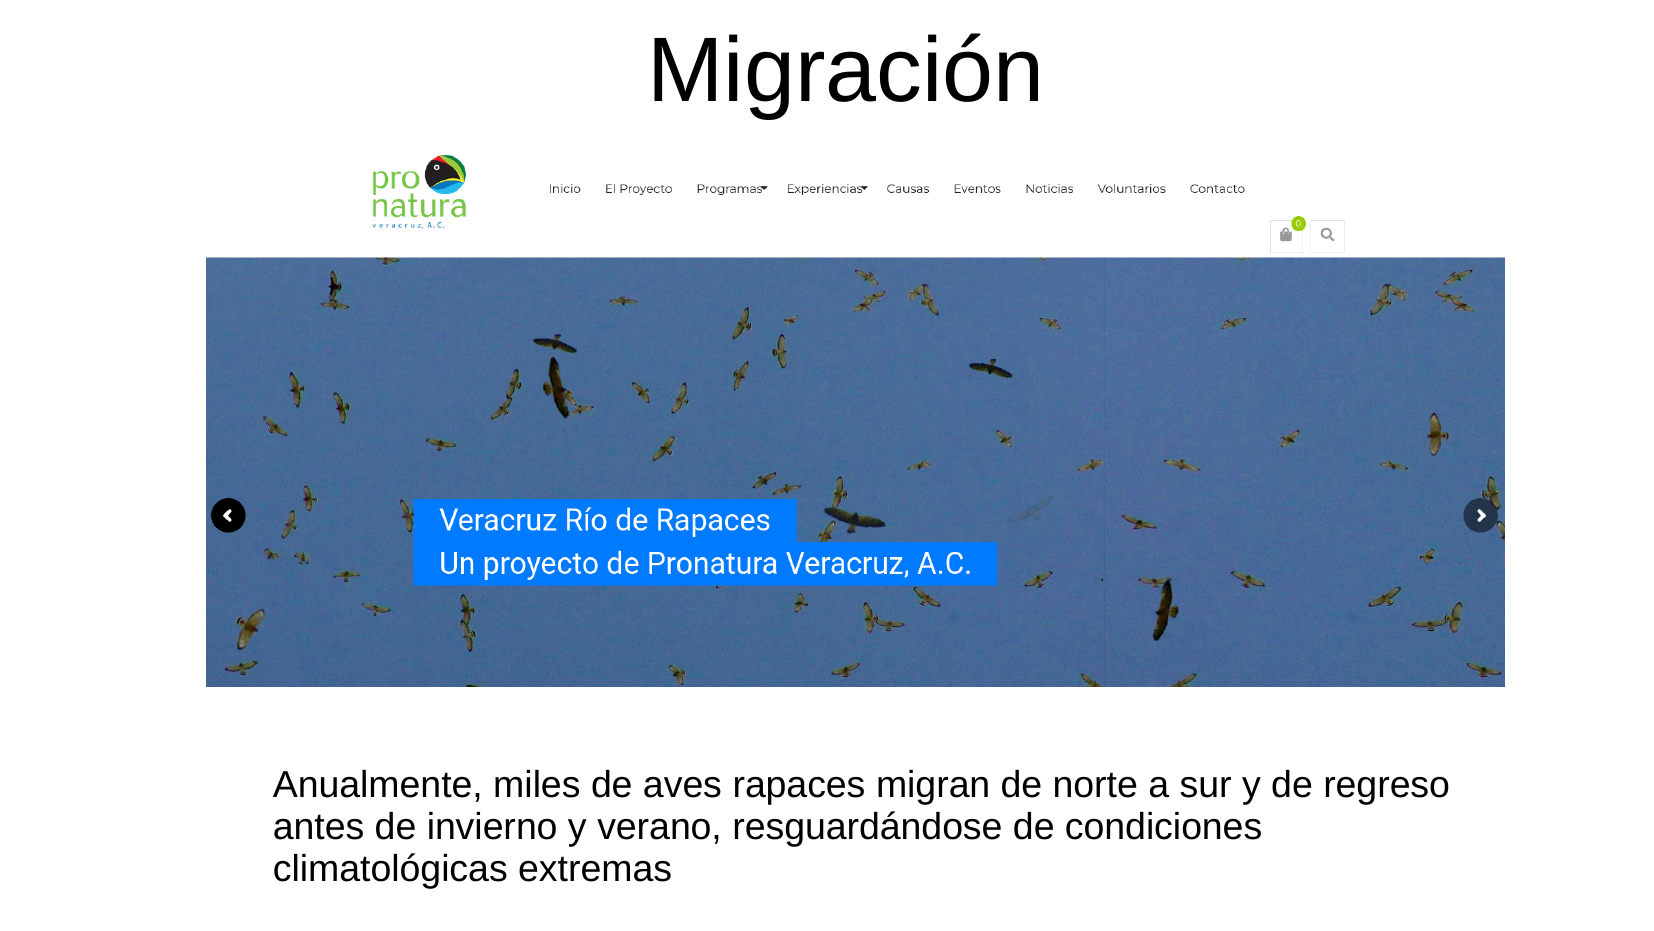

# Migración
Anualmente, miles de aves rapaces migran de norte a sur y de regreso antes de invierno y verano, resguardándose de condiciones climatológicas extremas